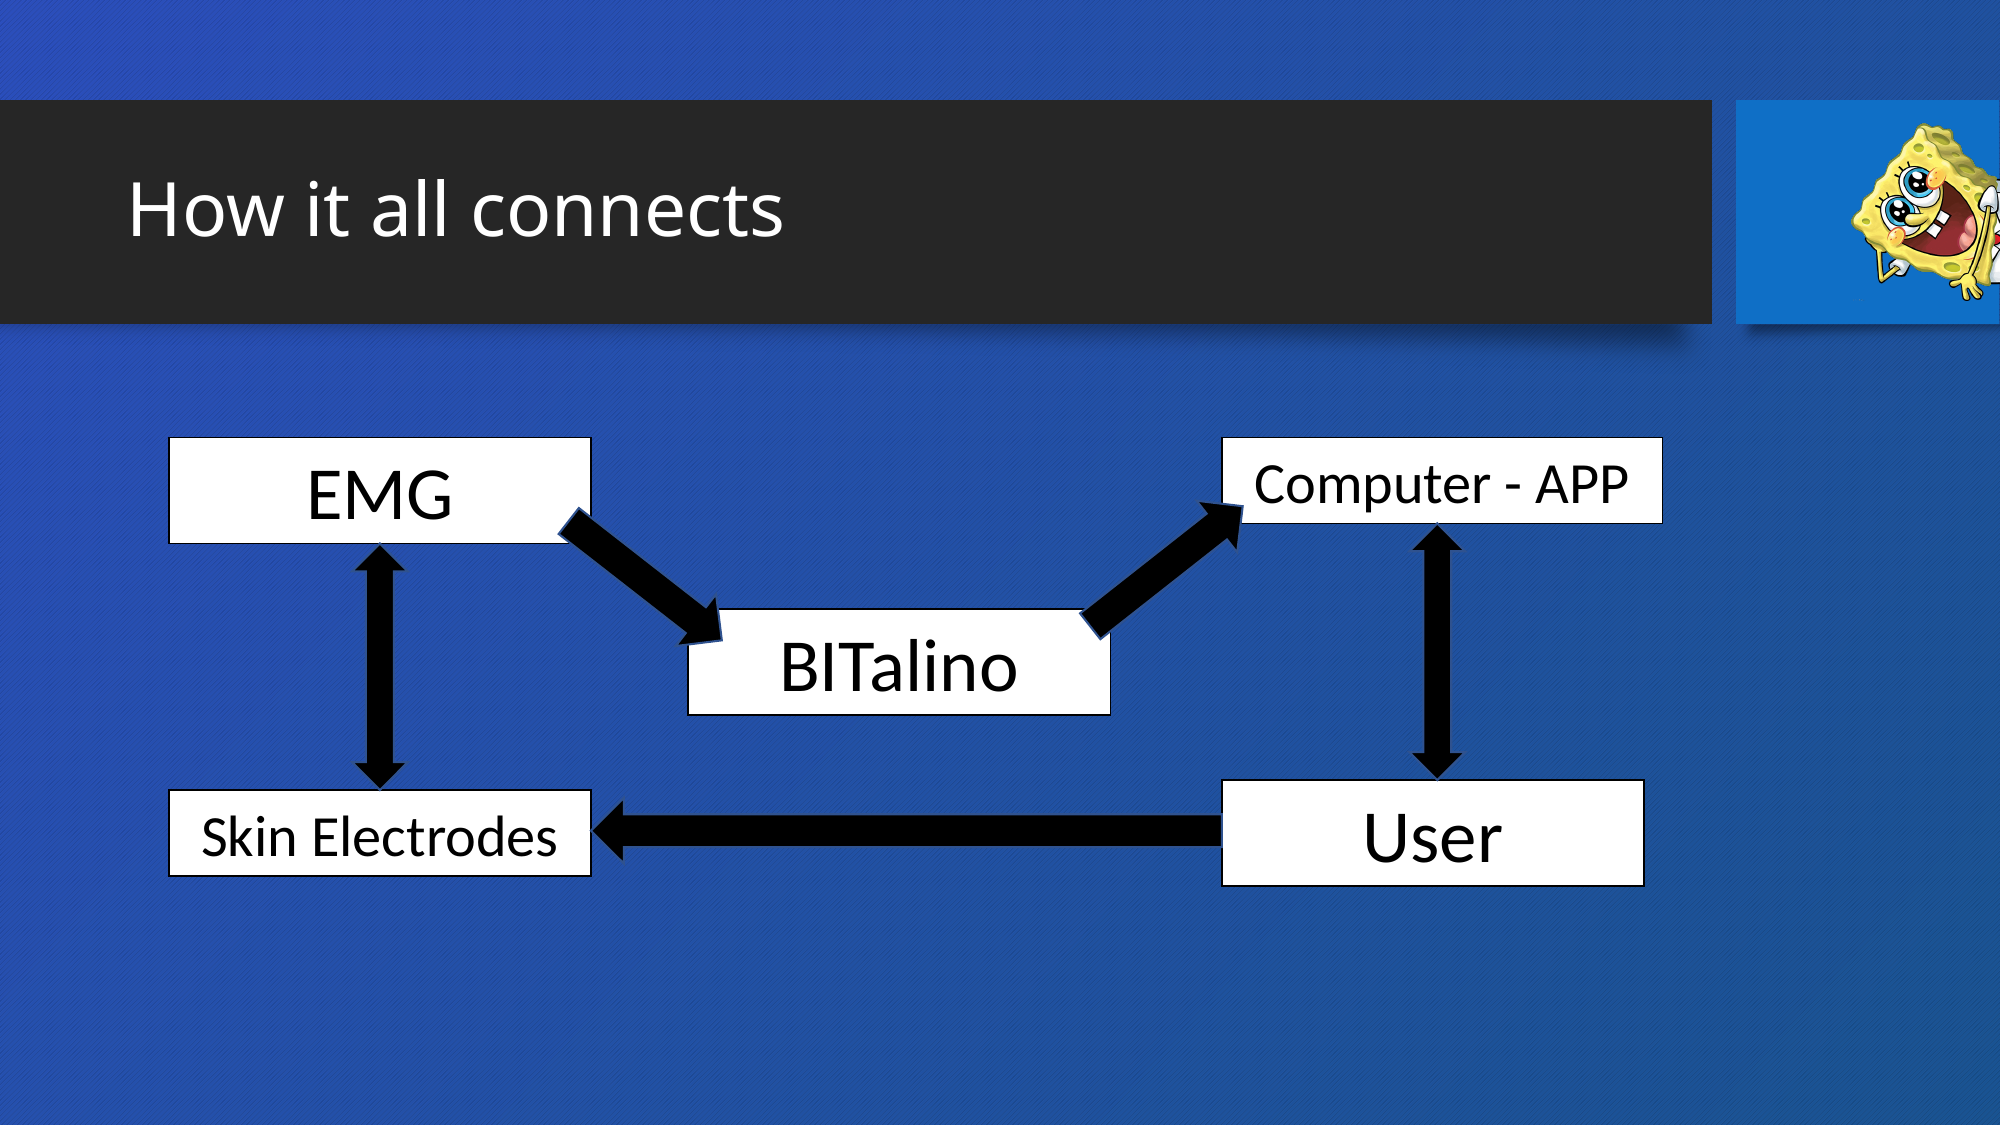

# How it all connects
EMG
Computer - APP
BITalino
User
Skin Electrodes